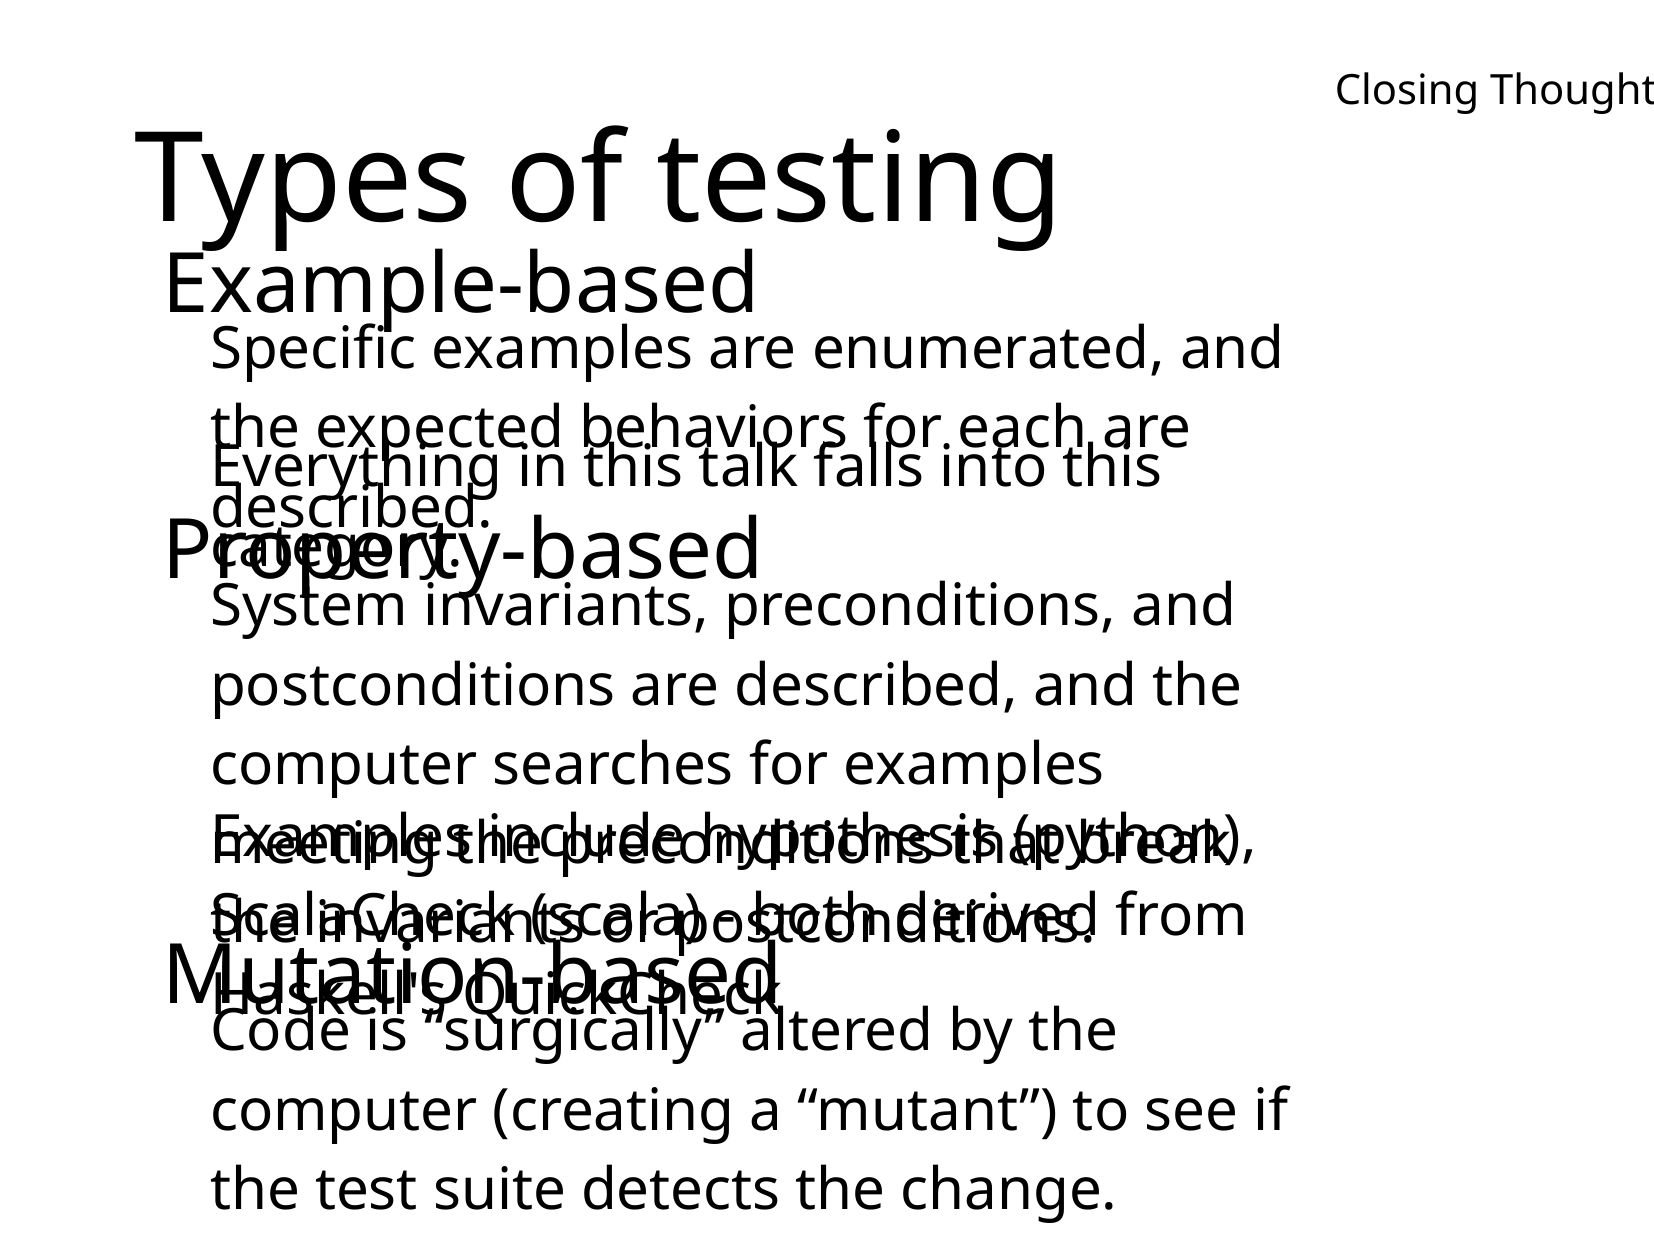

Closing Thoughts
Types of testing
Example-based
Specific examples are enumerated, and the expected behaviors for each are described.
Everything in this talk falls into this category.
Property-based
System invariants, preconditions, and postconditions are described, and the computer searches for examples meeting the preconditions that break the invariants or postconditions.
Examples include hypothesis (python), ScalaCheck (scala) - both derived from Haskell's QuickCheck
Mutation-based
Code is “surgically” altered by the computer (creating a “mutant”) to see if the test suite detects the change.